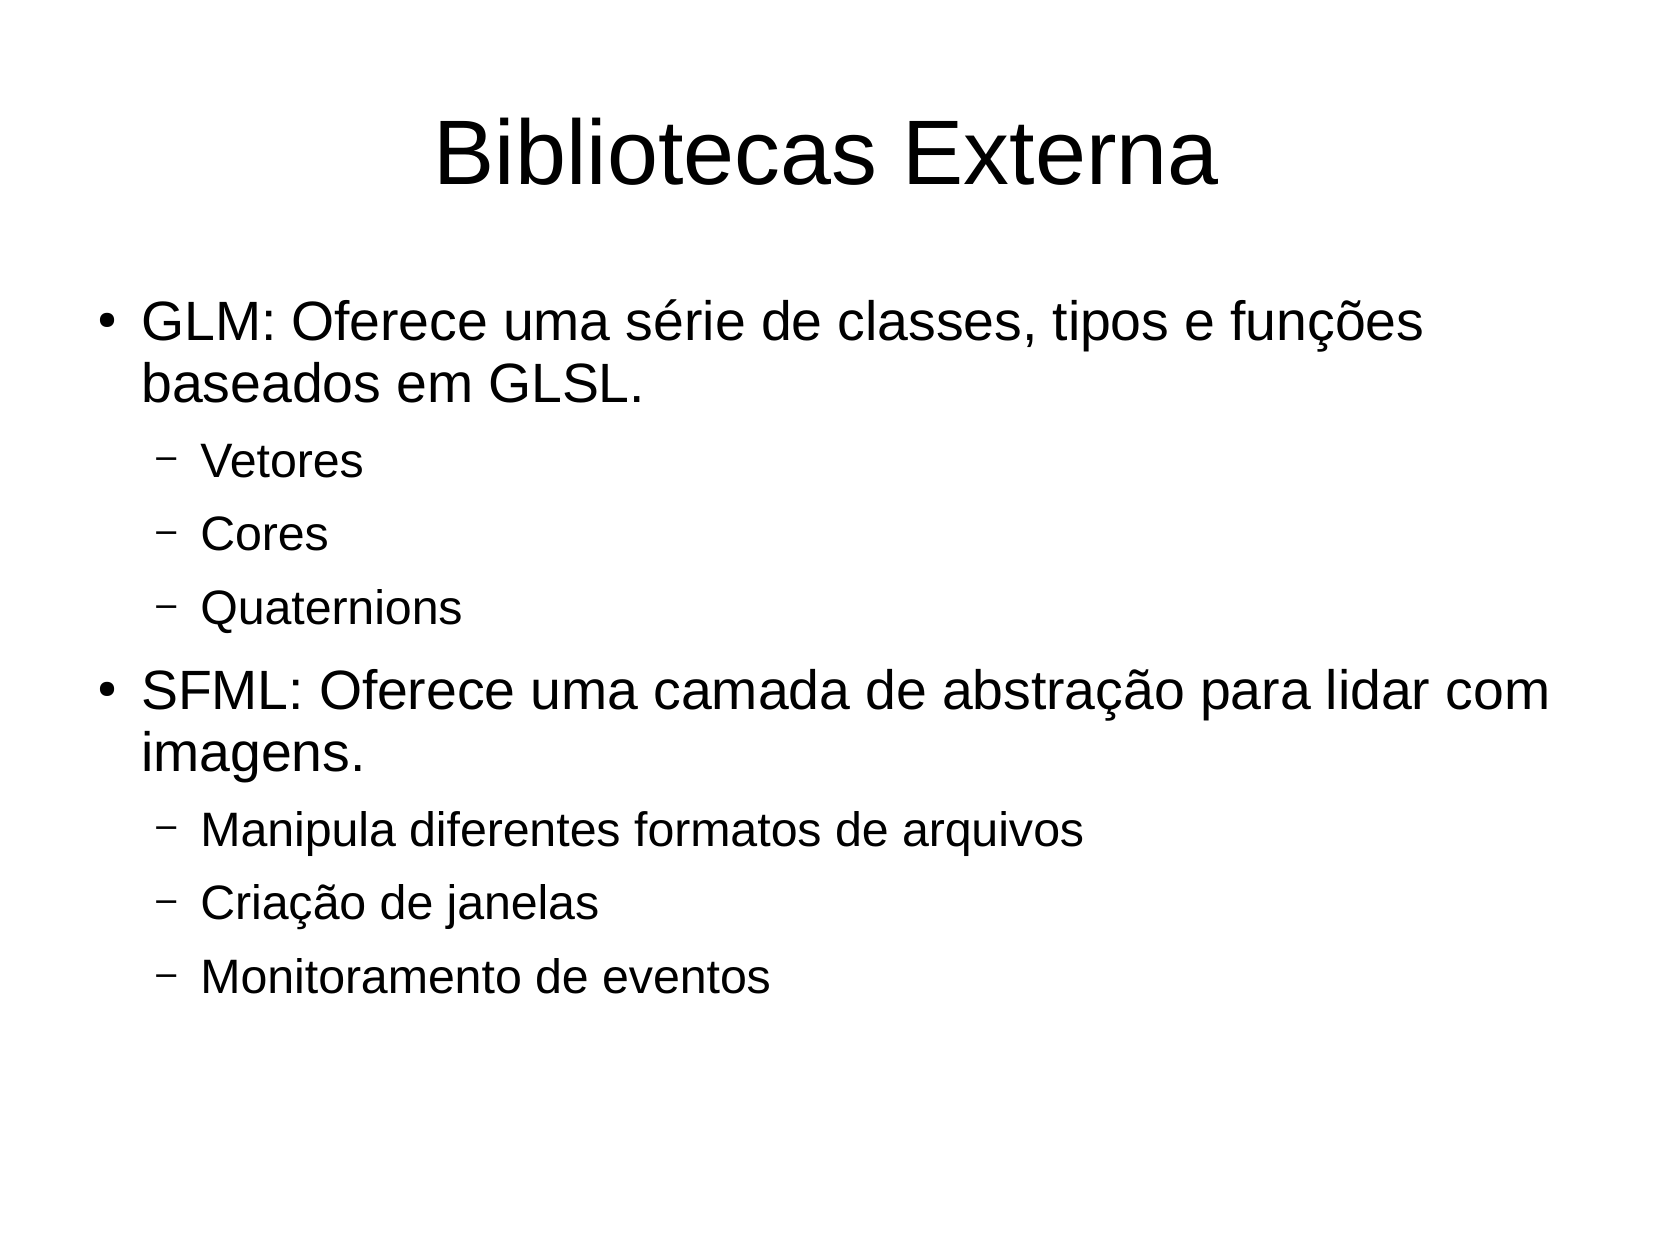

# Bibliotecas Externa
GLM: Oferece uma série de classes, tipos e funções baseados em GLSL.
Vetores
Cores
Quaternions
SFML: Oferece uma camada de abstração para lidar com imagens.
Manipula diferentes formatos de arquivos
Criação de janelas
Monitoramento de eventos